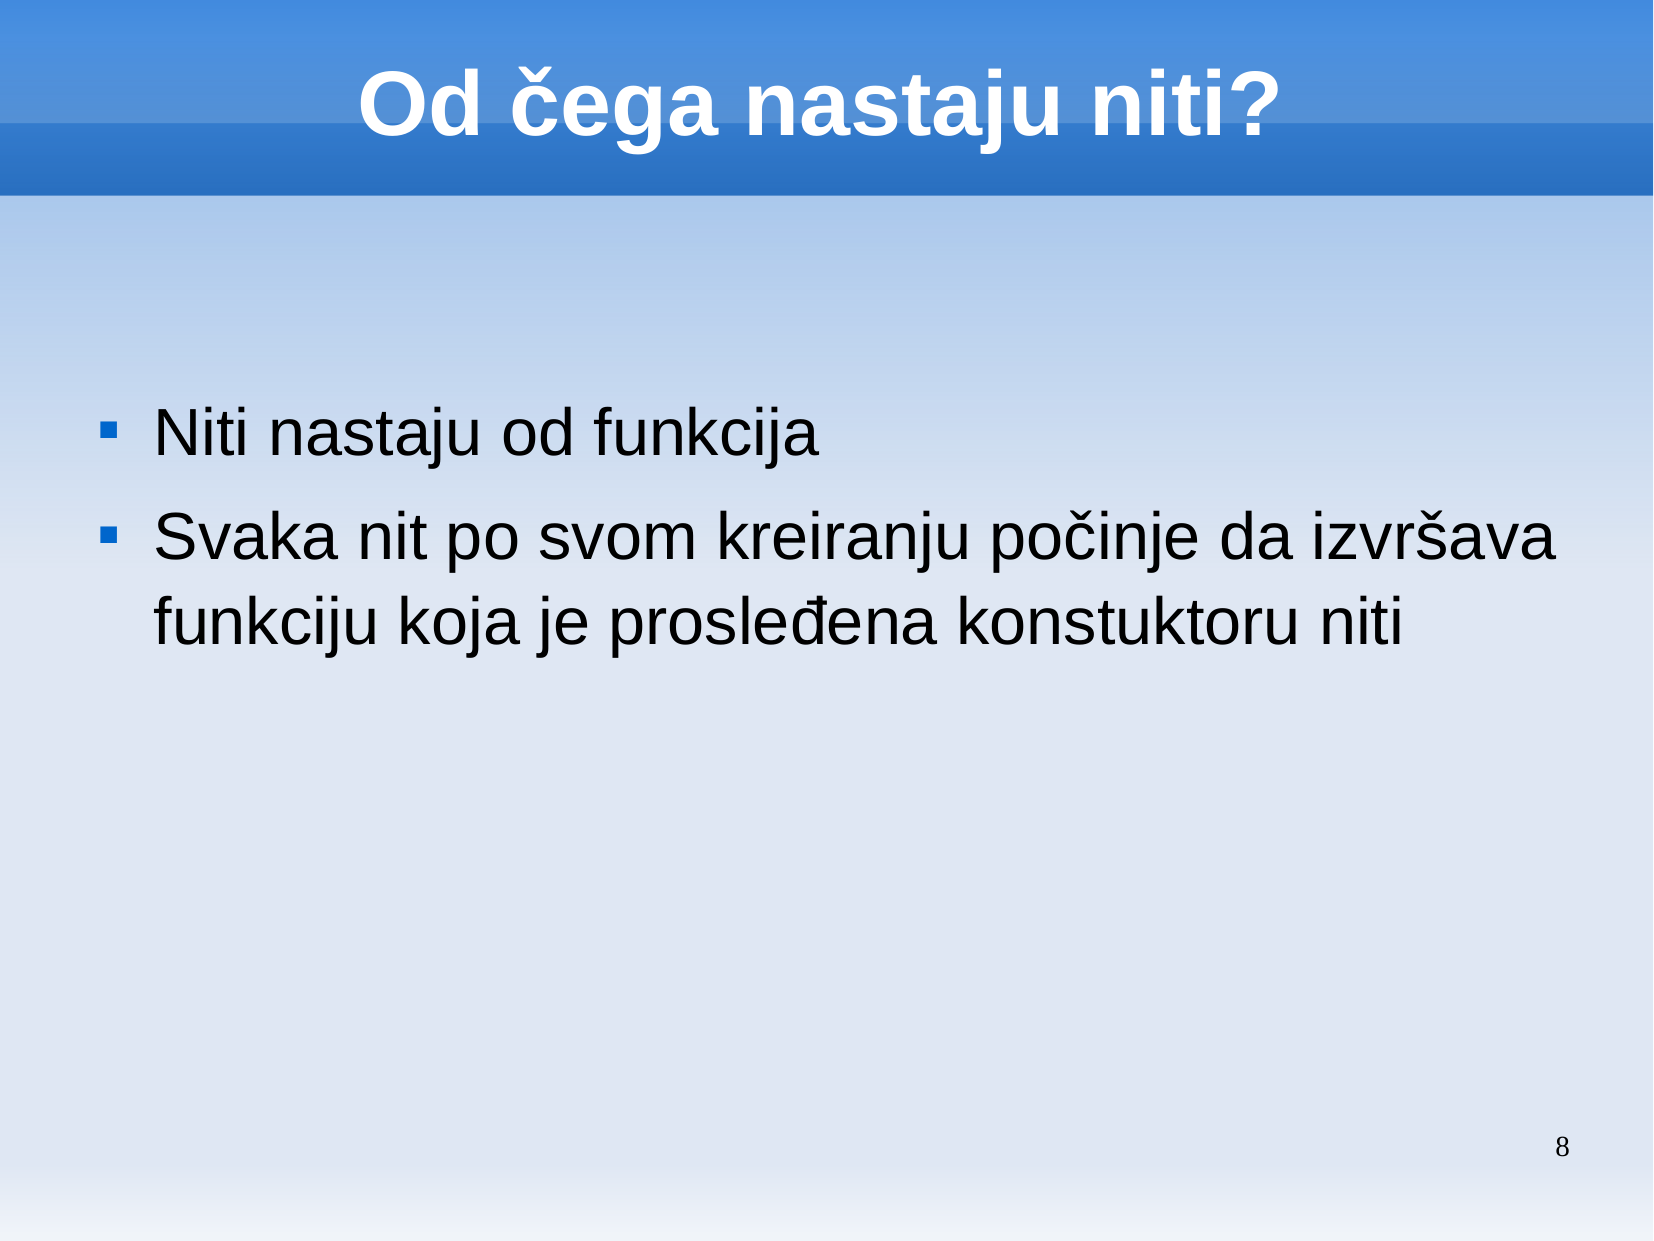

# Od čega nastaju niti?
Niti nastaju od funkcija
Svaka nit po svom kreiranju počinje da izvršava funkciju koja je prosleđena konstuktoru niti
8